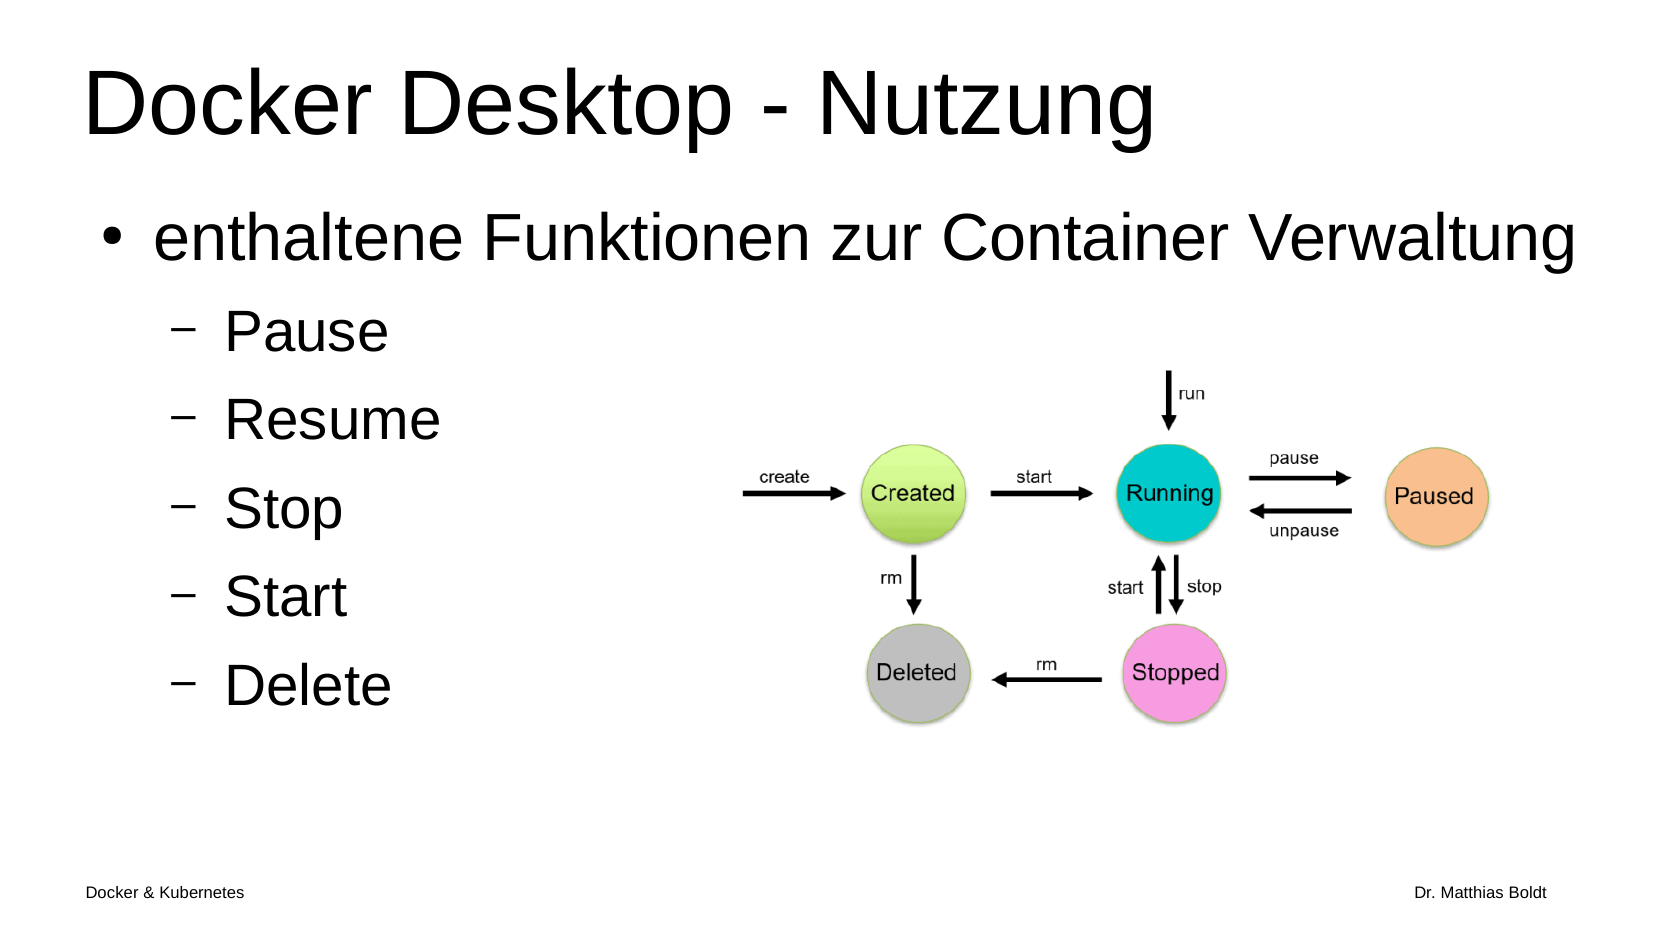

# Docker Desktop - Nutzung
enthaltene Funktionen zur Container Verwaltung
Pause
Resume
Stop
Start
Delete
Docker & Kubernetes																Dr. Matthias Boldt